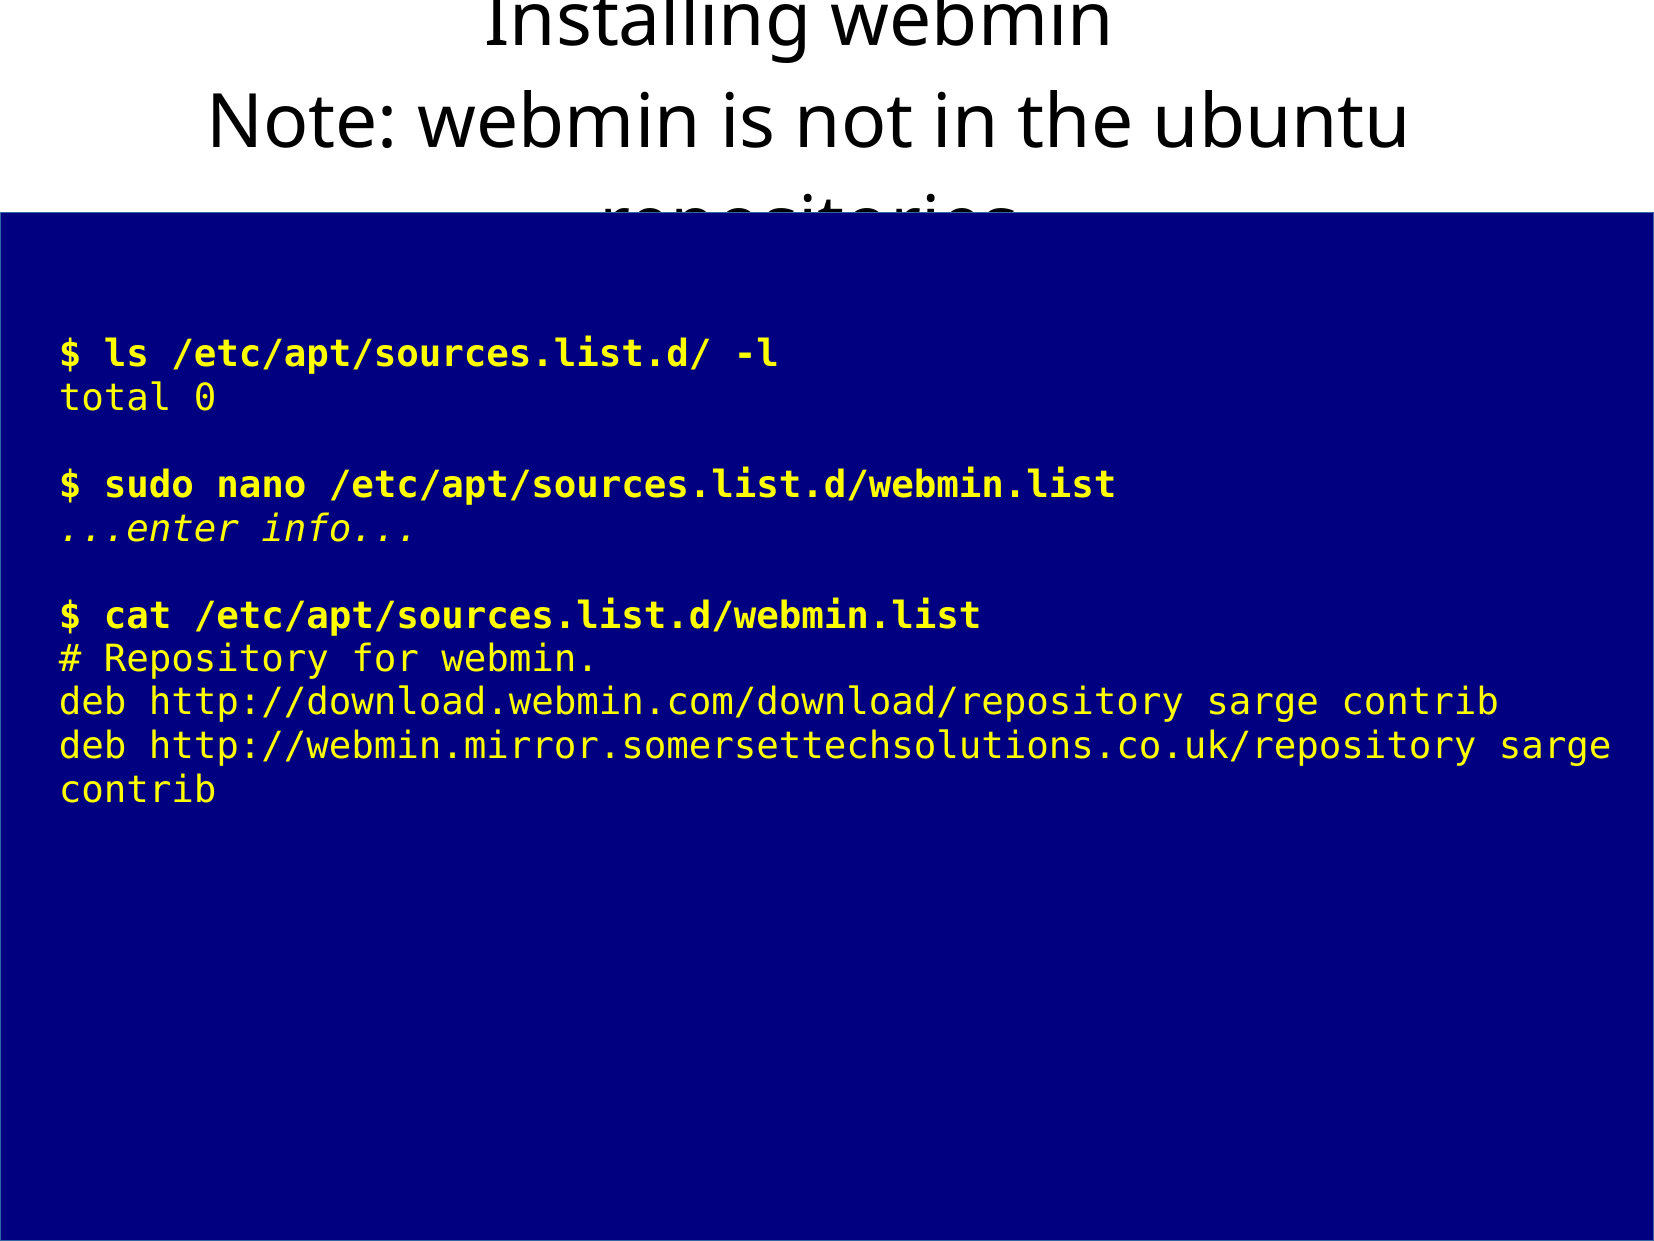

# Installing webmin Note: webmin is not in the ubuntu repositories
$ ls /etc/apt/sources.list.d/ -l
total 0
$ sudo nano /etc/apt/sources.list.d/webmin.list
...enter info...
$ cat /etc/apt/sources.list.d/webmin.list
# Repository for webmin.
deb http://download.webmin.com/download/repository sarge contrib
deb http://webmin.mirror.somersettechsolutions.co.uk/repository sarge contrib